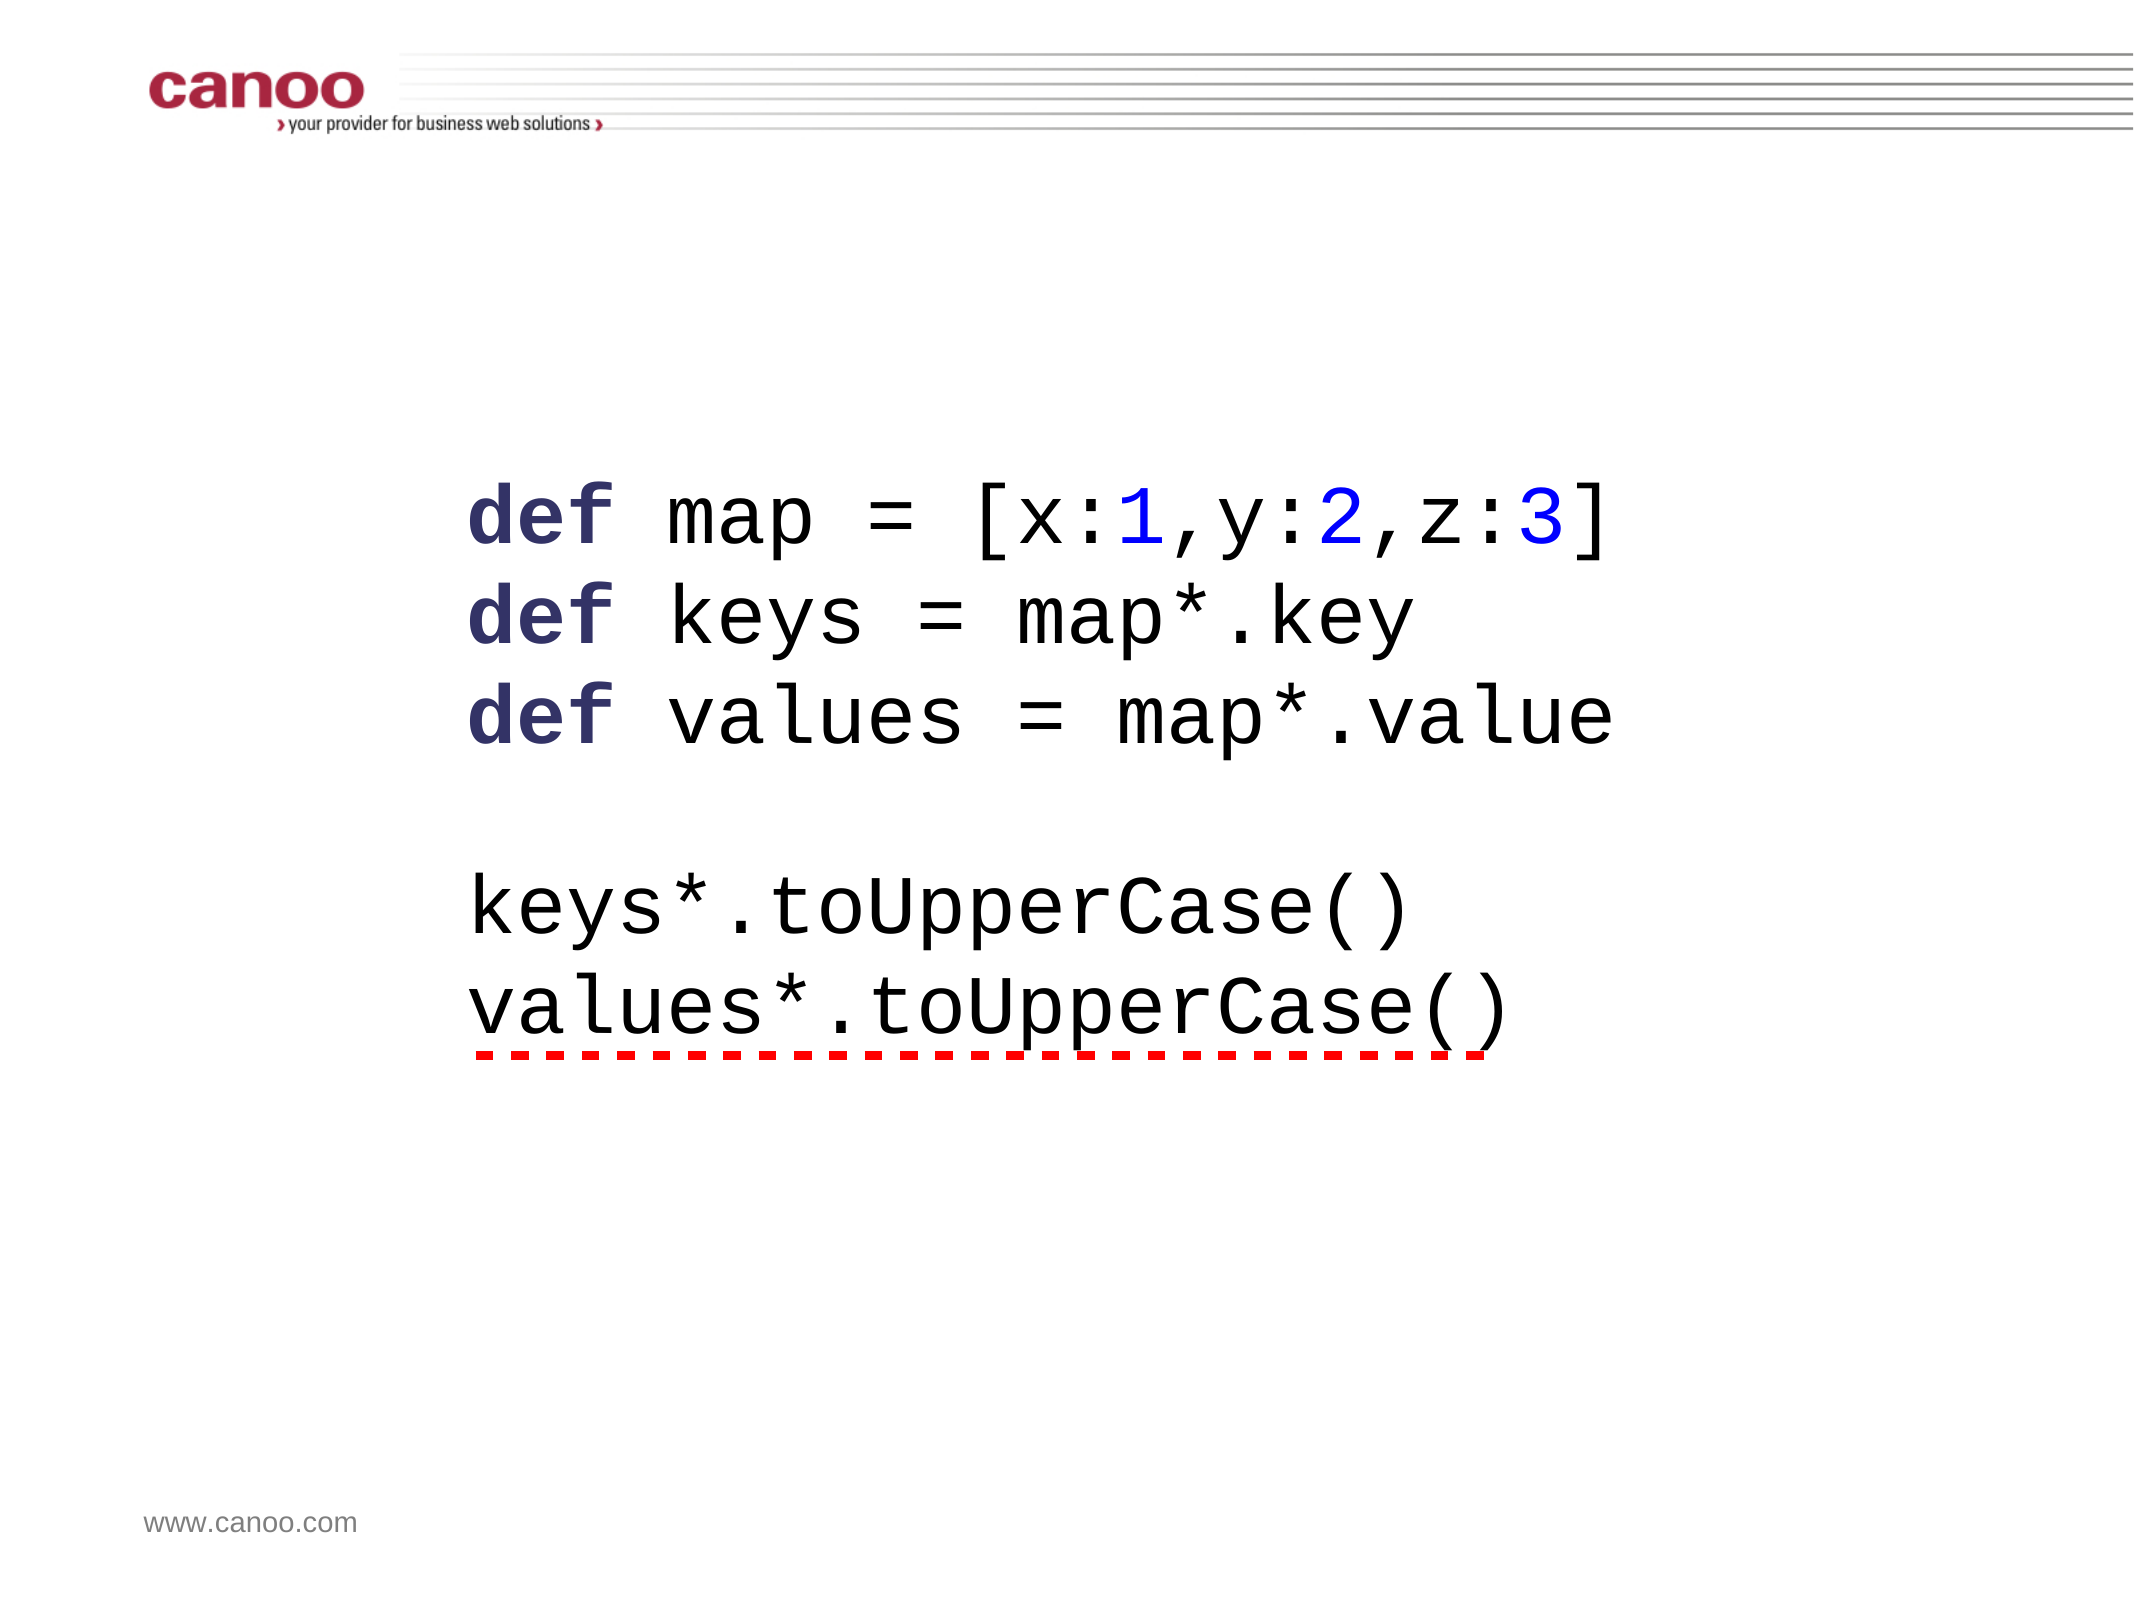

def map = [x:1,y:2,z:3]
def keys = map*.key
def values = map*.value
keys*.toUpperCase()
values*.toUpperCase()